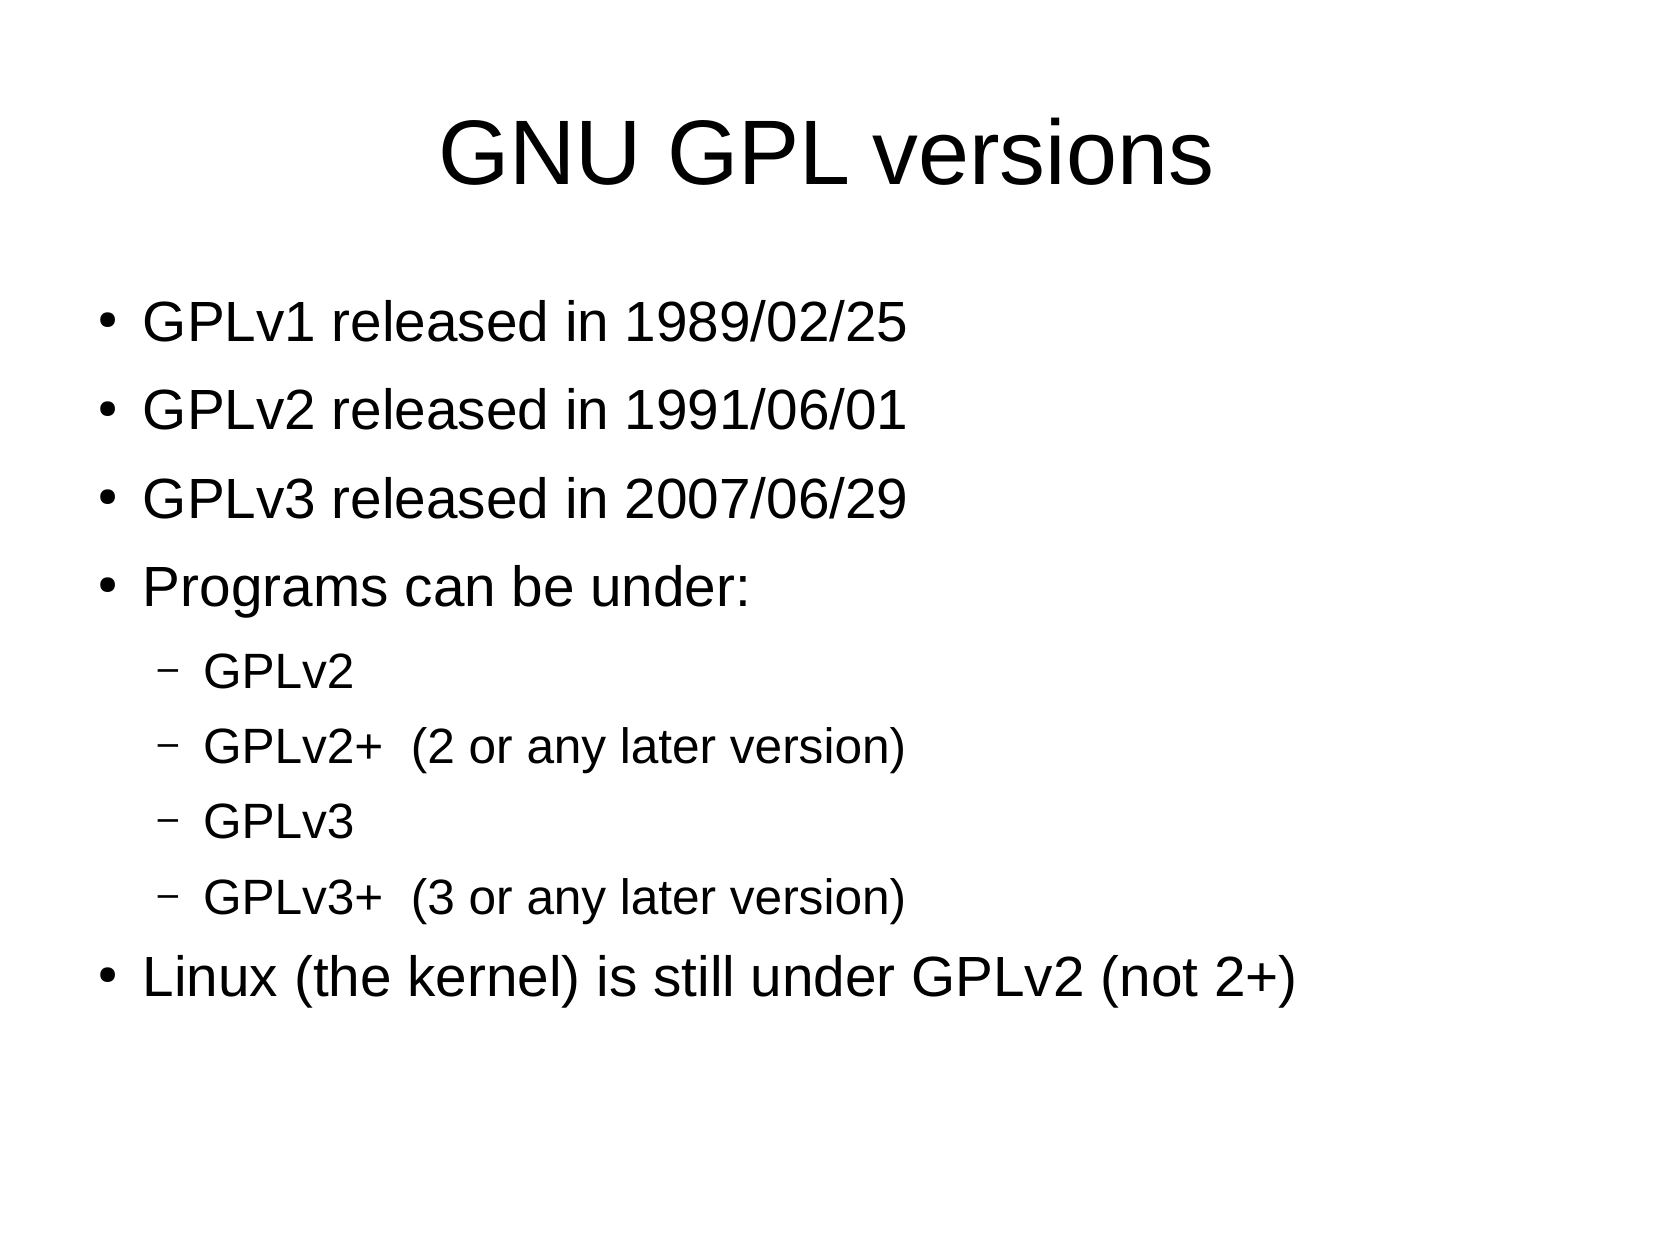

# GNU GPL versions
GPLv1 released in 1989/02/25
GPLv2 released in 1991/06/01
GPLv3 released in 2007/06/29
Programs can be under:
GPLv2
GPLv2+ (2 or any later version)
GPLv3
GPLv3+ (3 or any later version)
Linux (the kernel) is still under GPLv2 (not 2+)